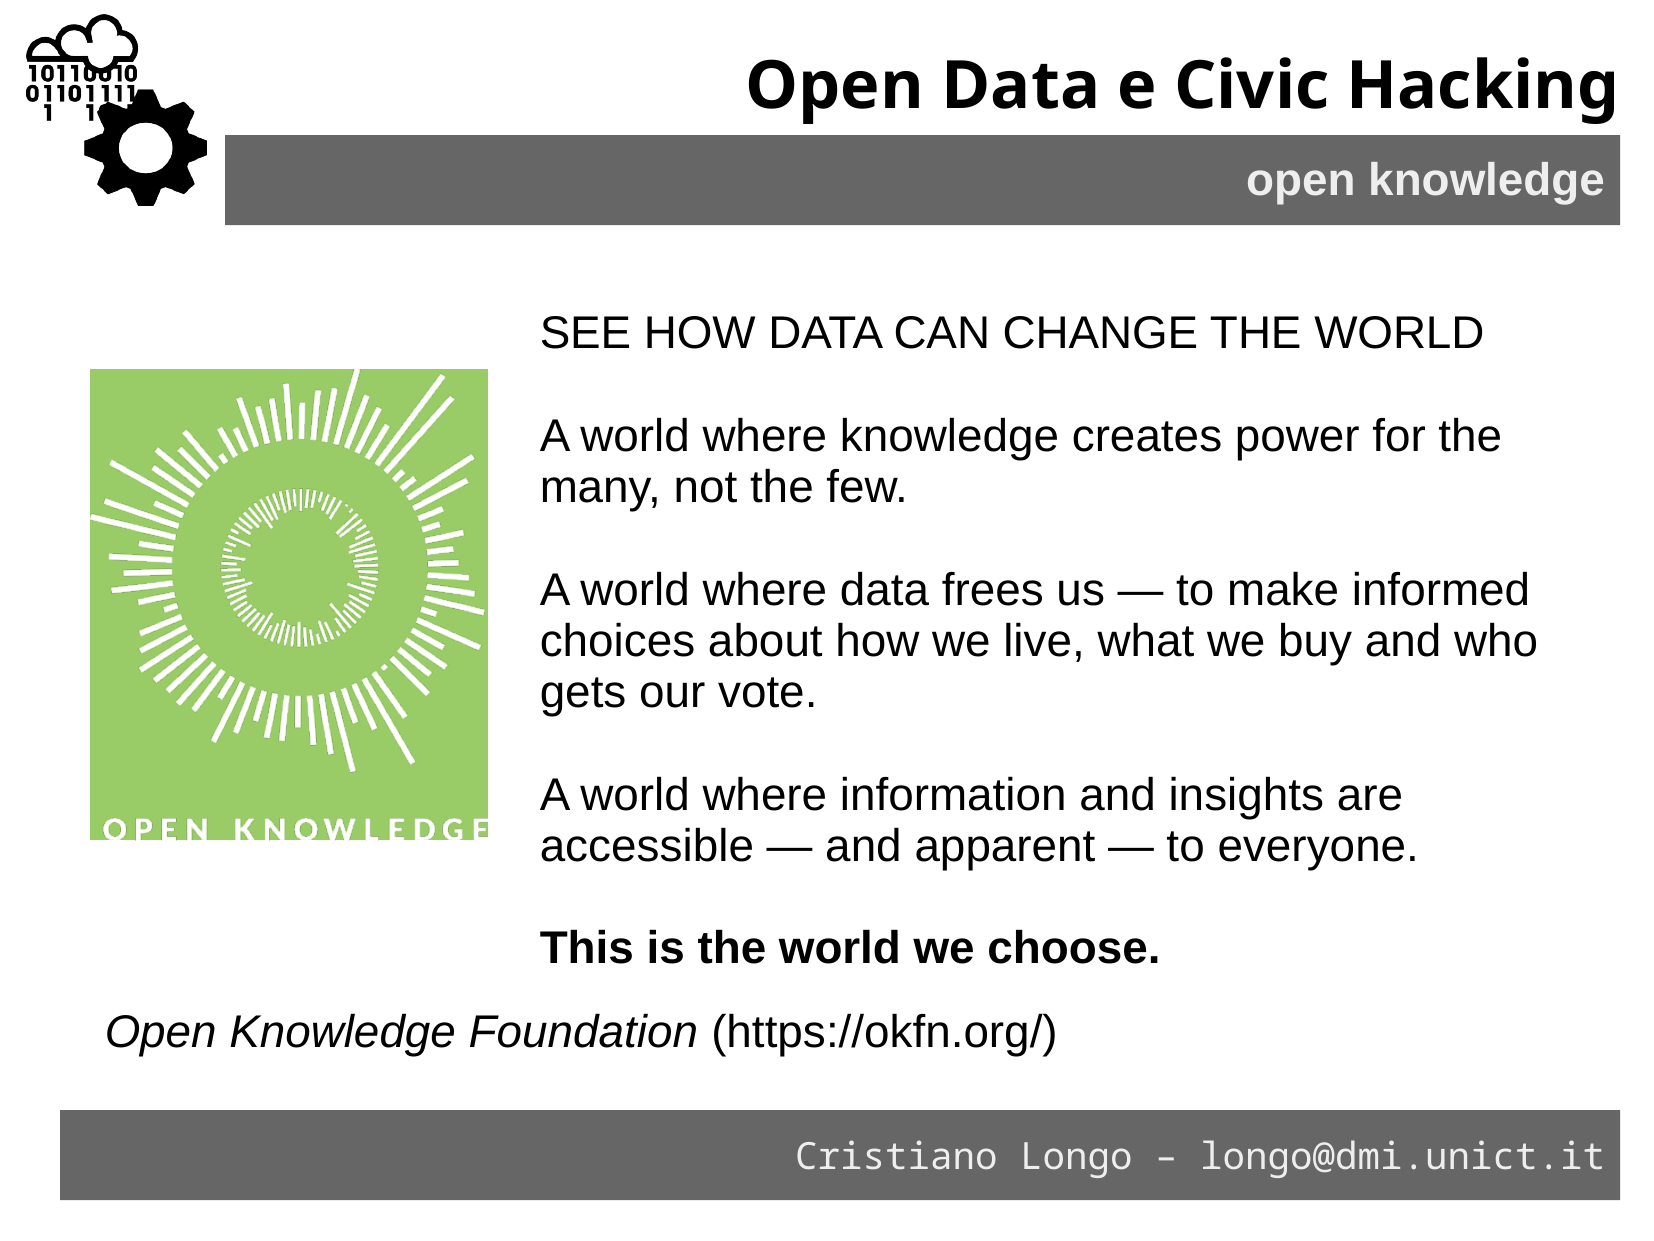

Open Data e Civic Hacking
open knowledge
SEE HOW DATA CAN CHANGE THE WORLD
A world where knowledge creates power for the many, not the few.
A world where data frees us — to make informed choices about how we live, what we buy and who gets our vote.
A world where information and insights are accessible — and apparent — to everyone.
This is the world we choose.
Open Knowledge Foundation (https://okfn.org/)
Cristiano Longo – longo@dmi.unict.it